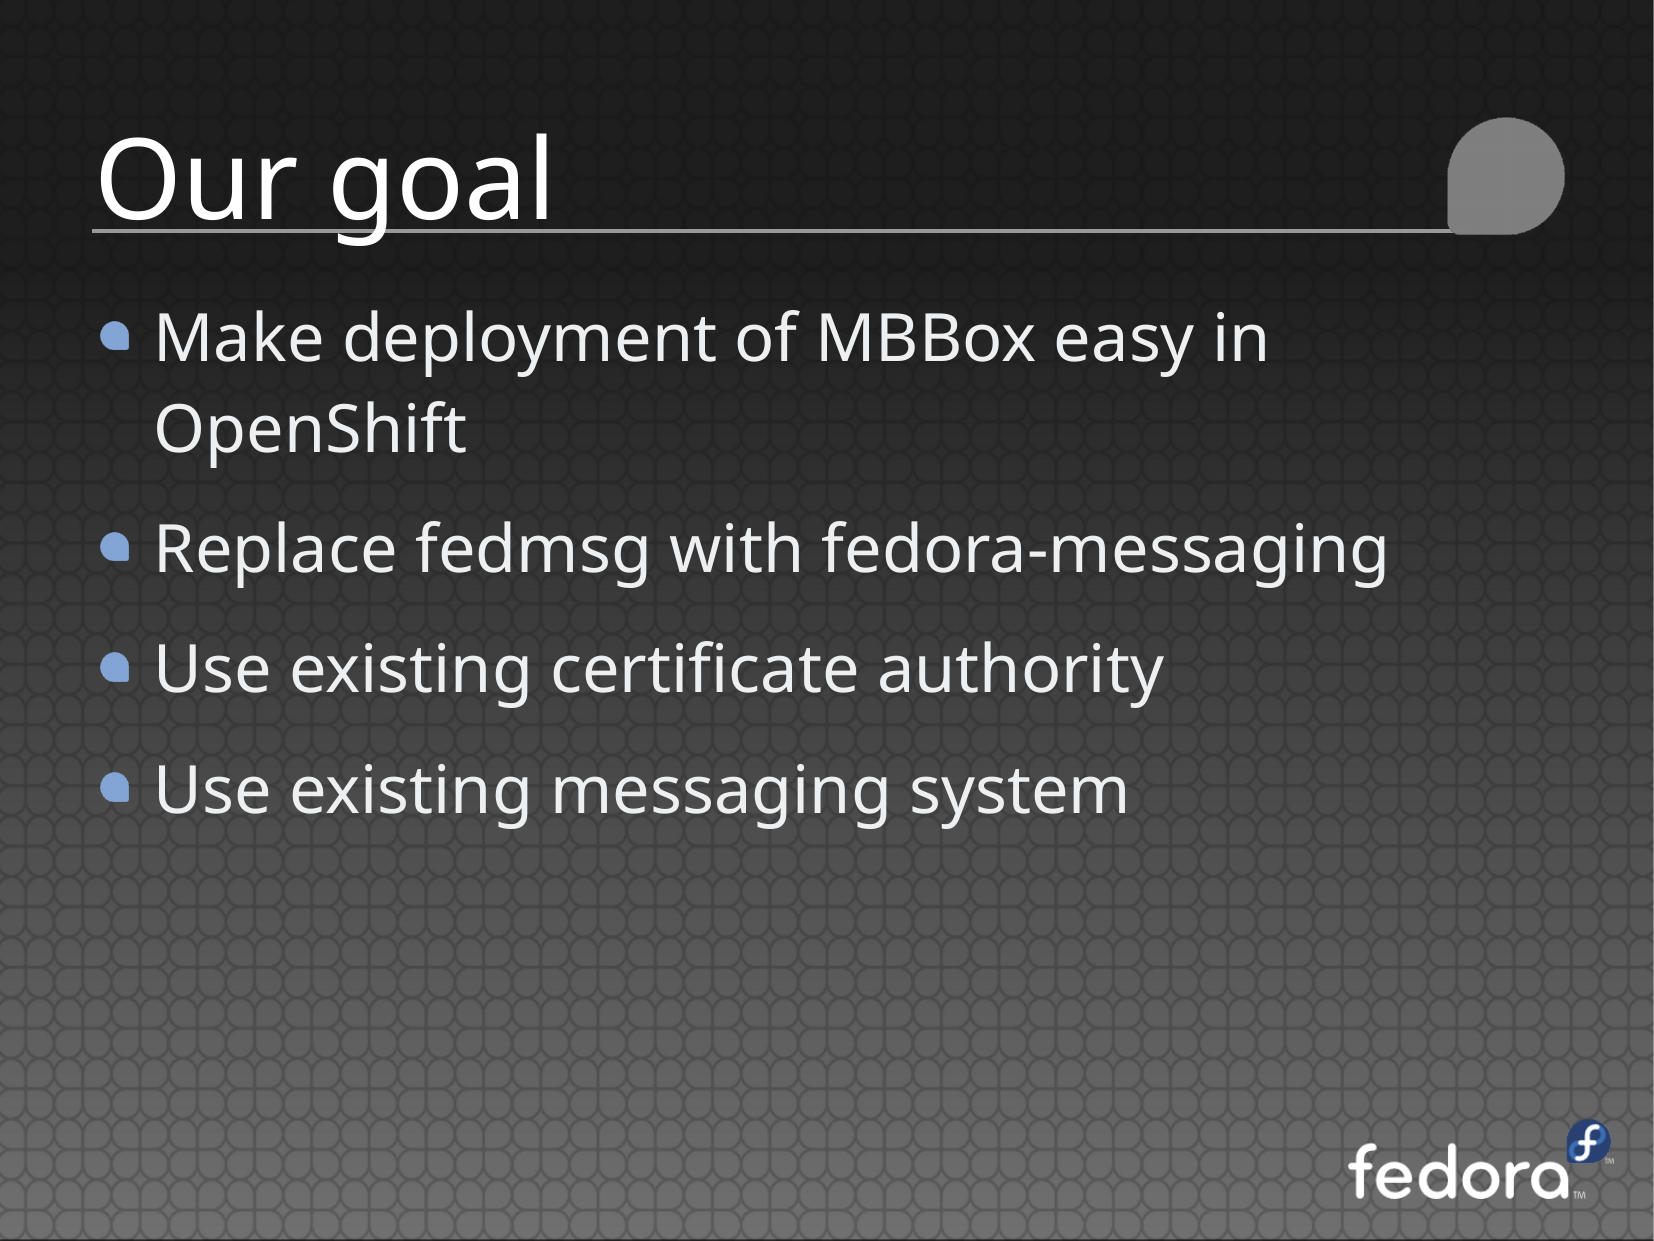

Our goal
# Make deployment of MBBox easy in OpenShift
Replace fedmsg with fedora-messaging
Use existing certificate authority
Use existing messaging system